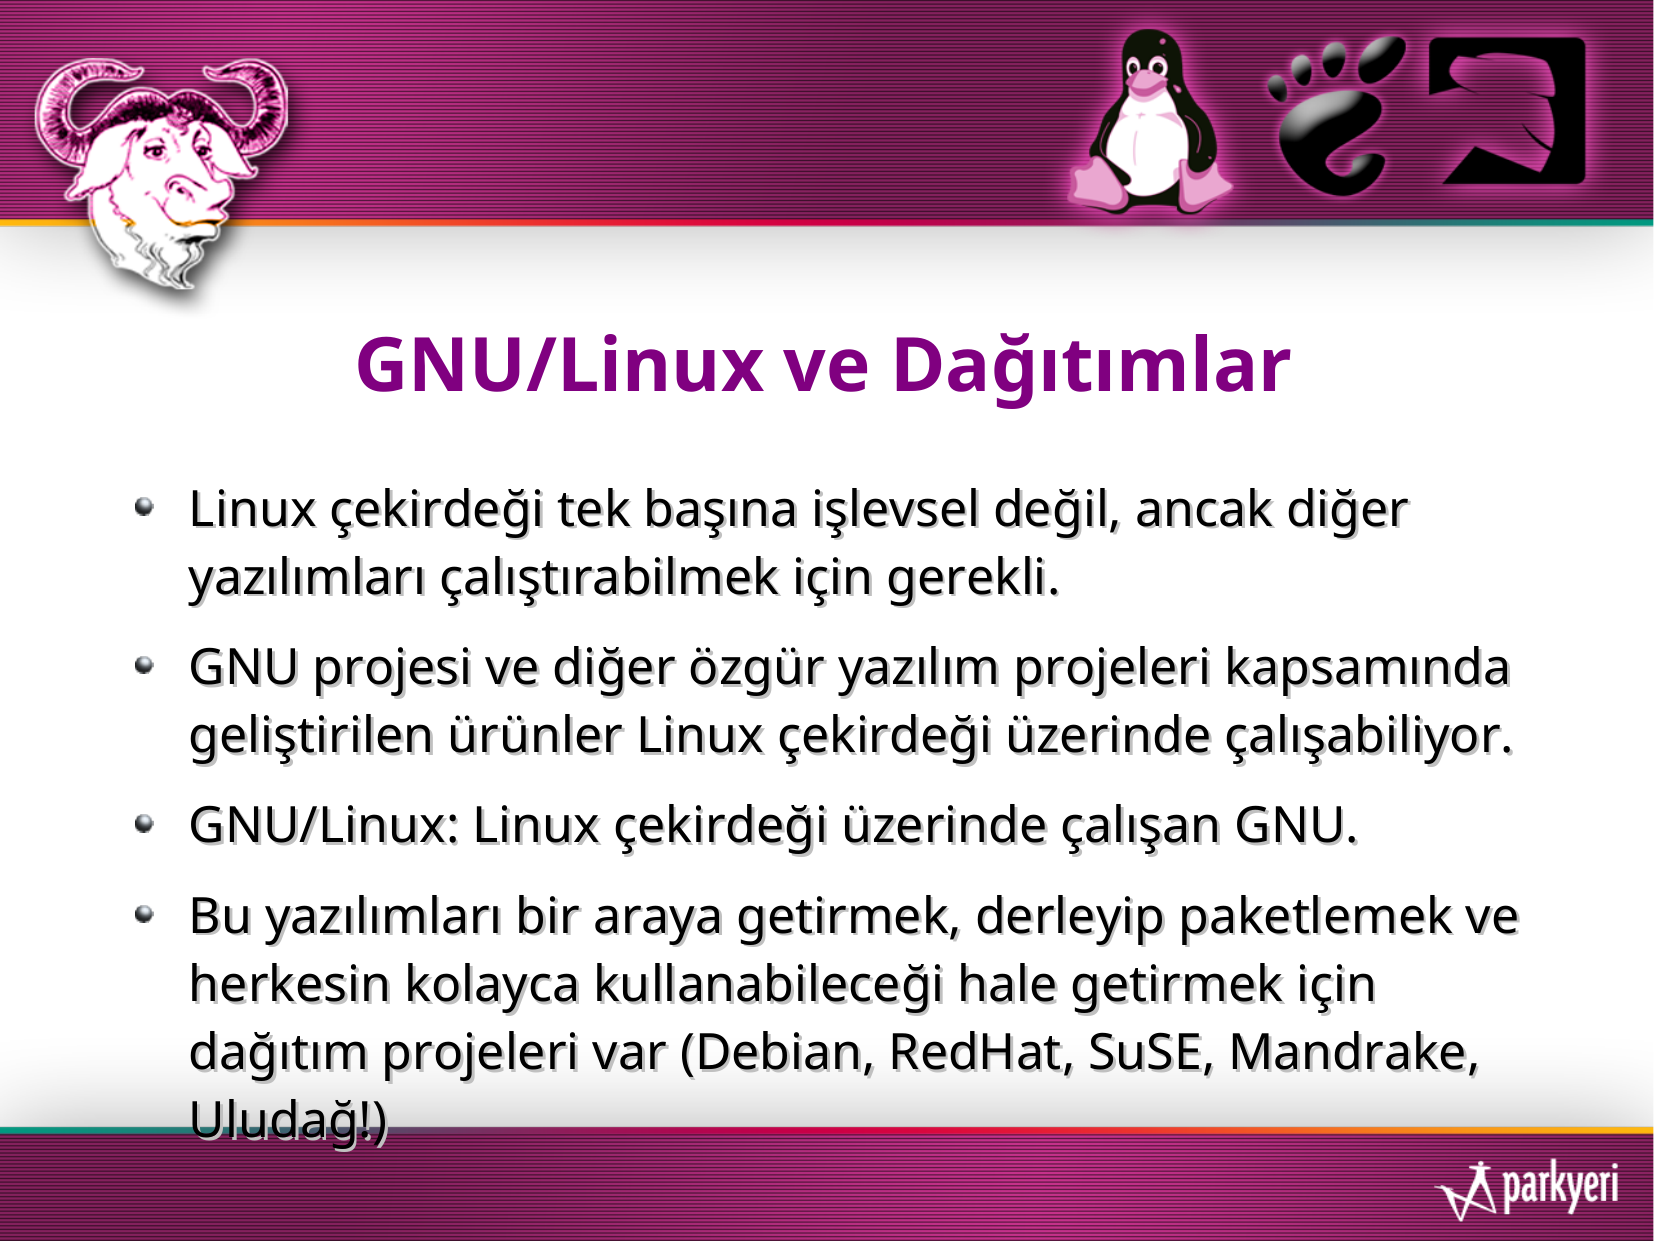

# GNU/Linux ve Dağıtımlar
Linux çekirdeği tek başına işlevsel değil, ancak diğer yazılımları çalıştırabilmek için gerekli.
GNU projesi ve diğer özgür yazılım projeleri kapsamında geliştirilen ürünler Linux çekirdeği üzerinde çalışabiliyor.
GNU/Linux: Linux çekirdeği üzerinde çalışan GNU.
Bu yazılımları bir araya getirmek, derleyip paketlemek ve herkesin kolayca kullanabileceği hale getirmek için dağıtım projeleri var (Debian, RedHat, SuSE, Mandrake, Uludağ!)